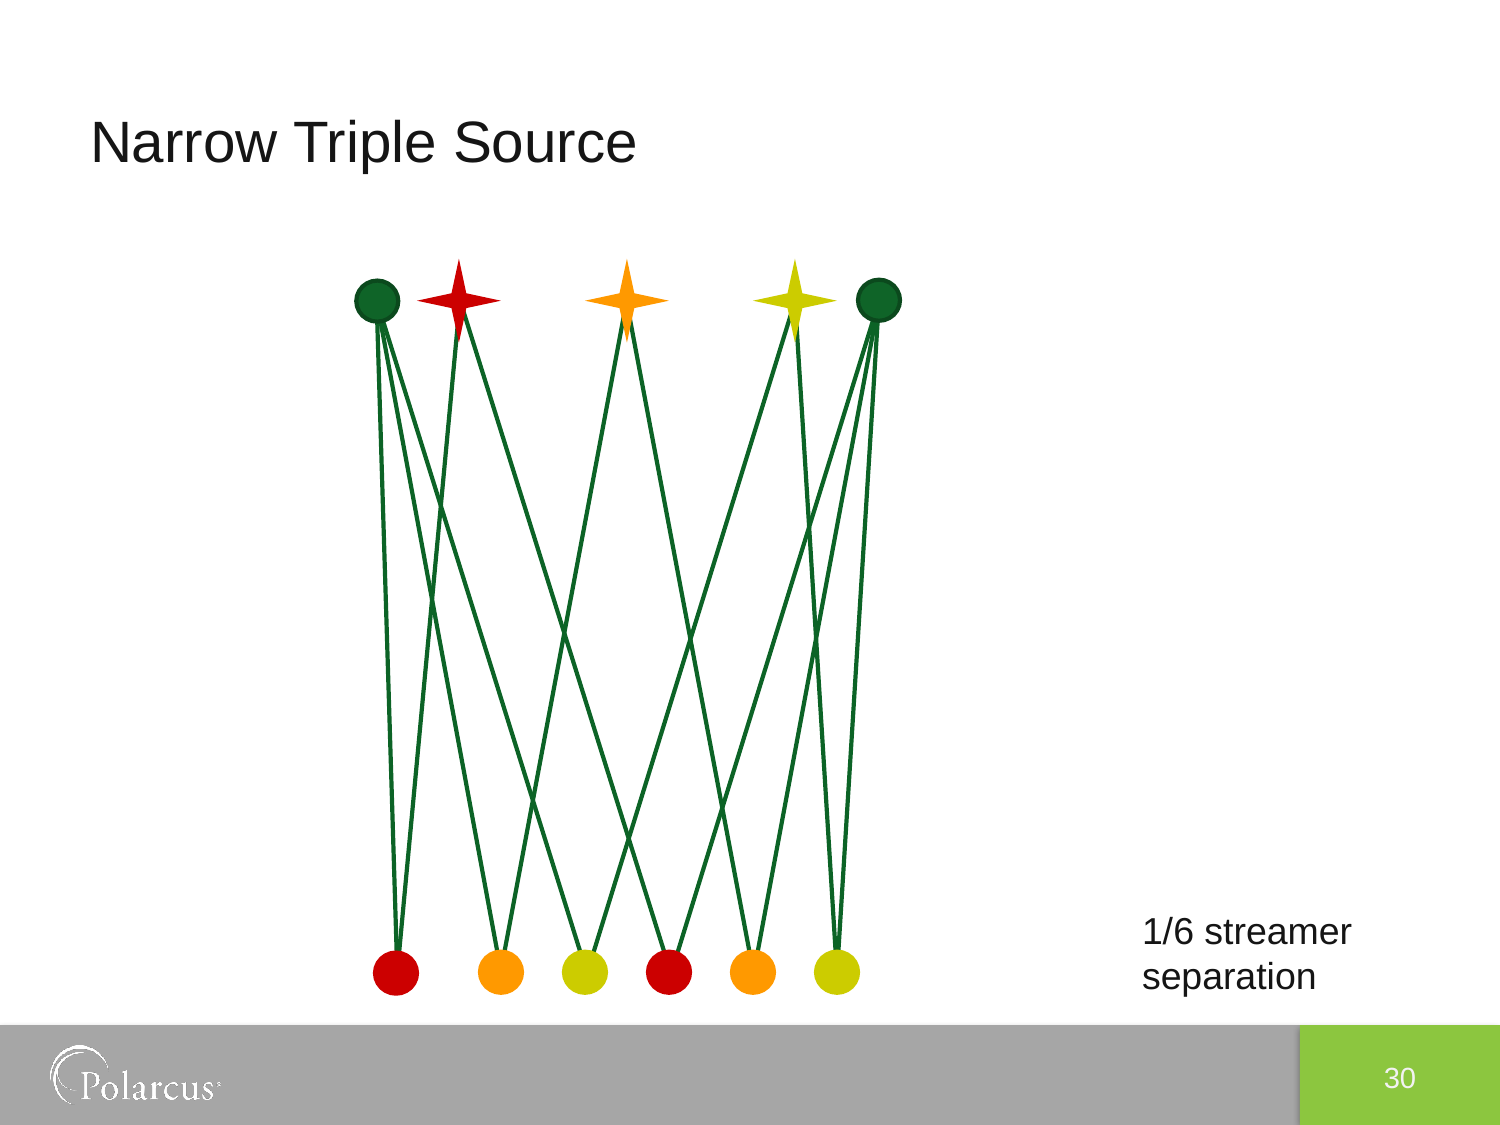

# Narrow Triple Source
1/6 streamer
separation